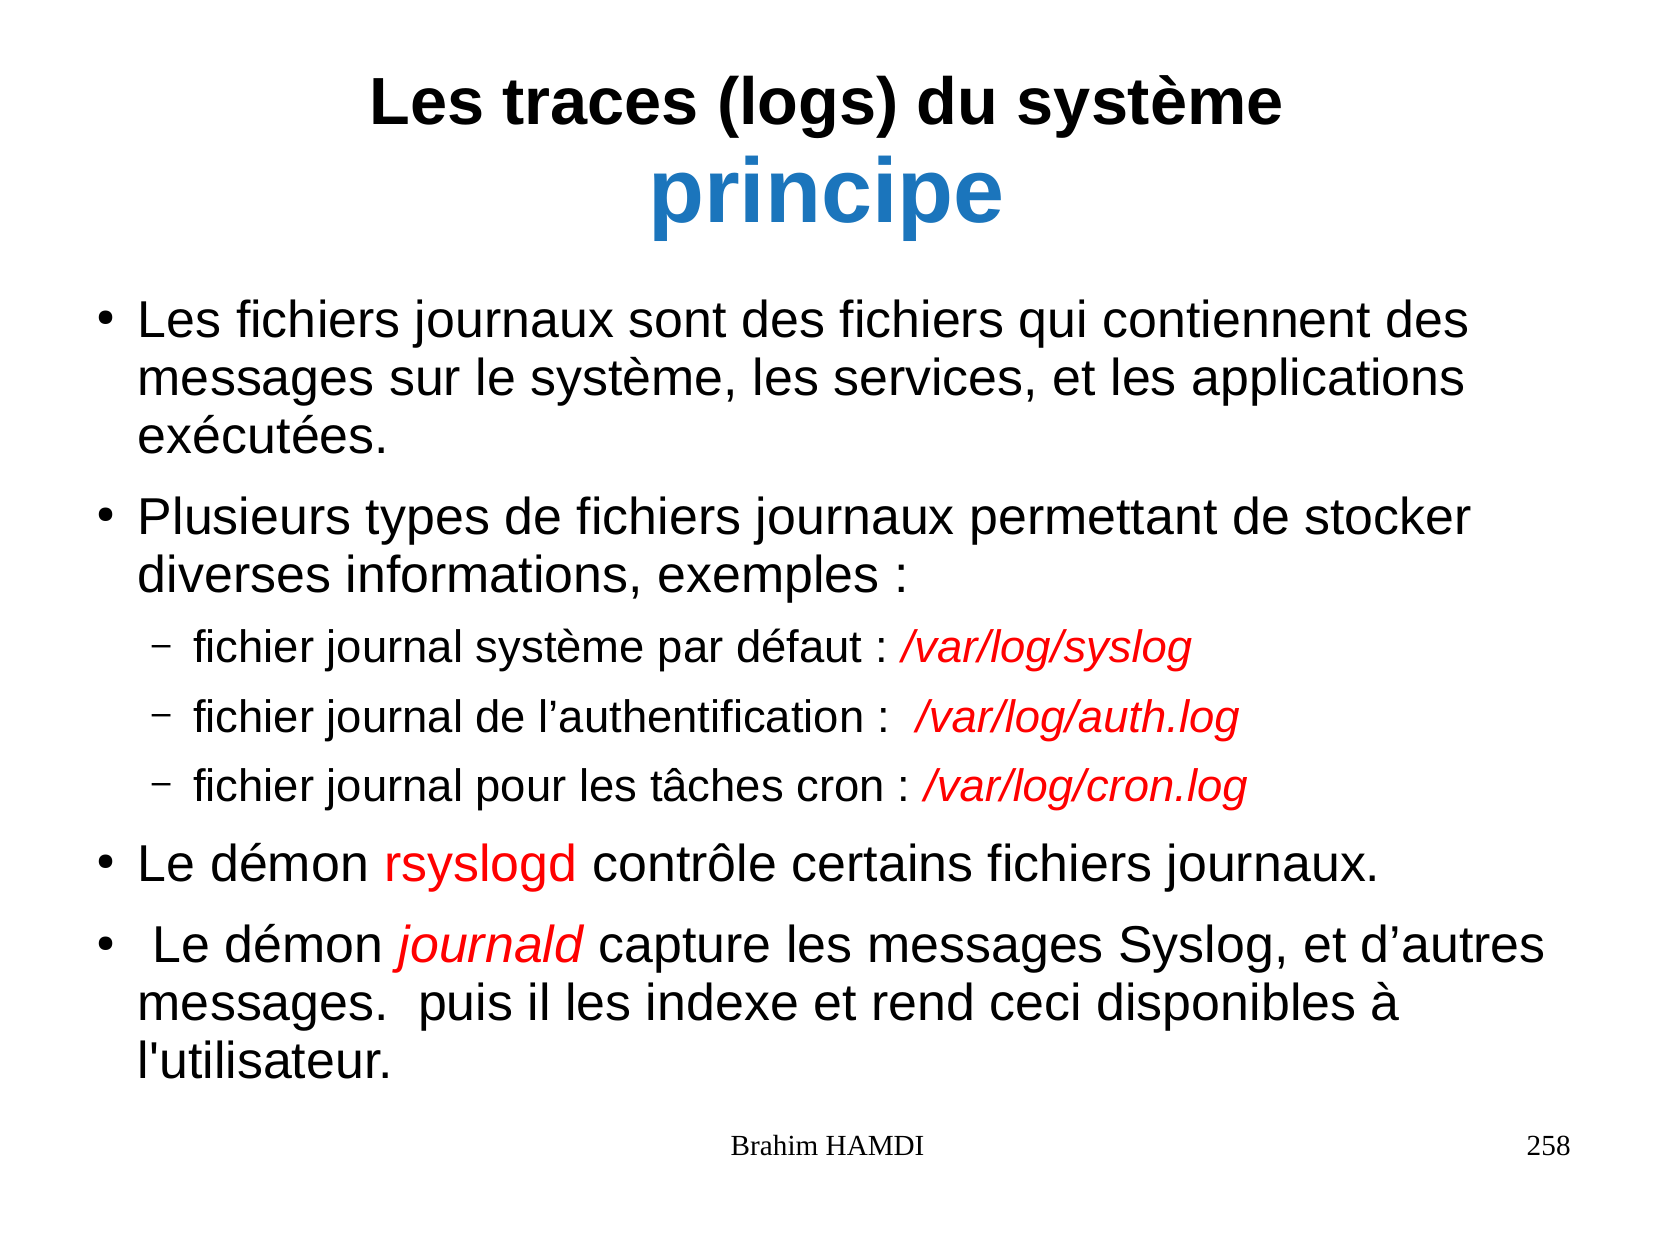

# Les traces (logs) du système principe
Les fichiers journaux sont des fichiers qui contiennent des messages sur le système, les services, et les applications exécutées.
Plusieurs types de fichiers journaux permettant de stocker diverses informations, exemples :
fichier journal système par défaut : /var/log/syslog
fichier journal de l’authentification : /var/log/auth.log
fichier journal pour les tâches cron : /var/log/cron.log
Le démon rsyslogd contrôle certains fichiers journaux.
 Le démon journald capture les messages Syslog, et d’autres messages. puis il les indexe et rend ceci disponibles à l'utilisateur.
Brahim HAMDI
258